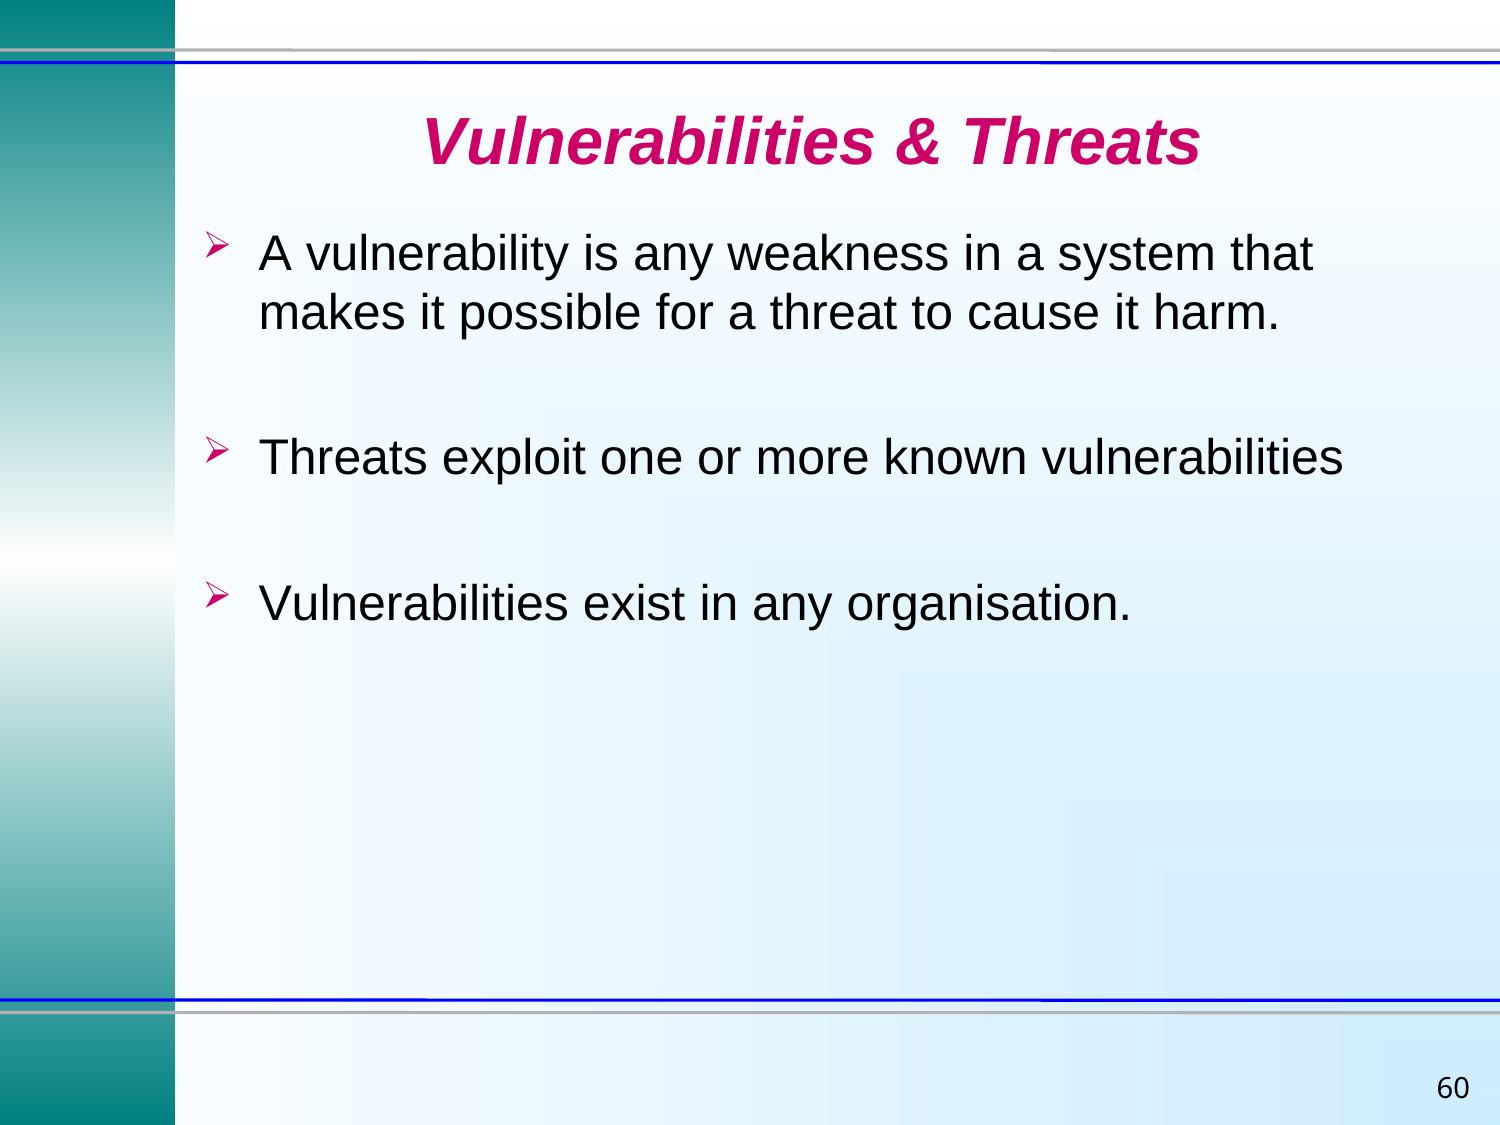

Vulnerabilities & Threats
A vulnerability is any weakness in a system that makes it possible for a threat to cause it harm.
Threats exploit one or more known vulnerabilities
Vulnerabilities exist in any organisation.